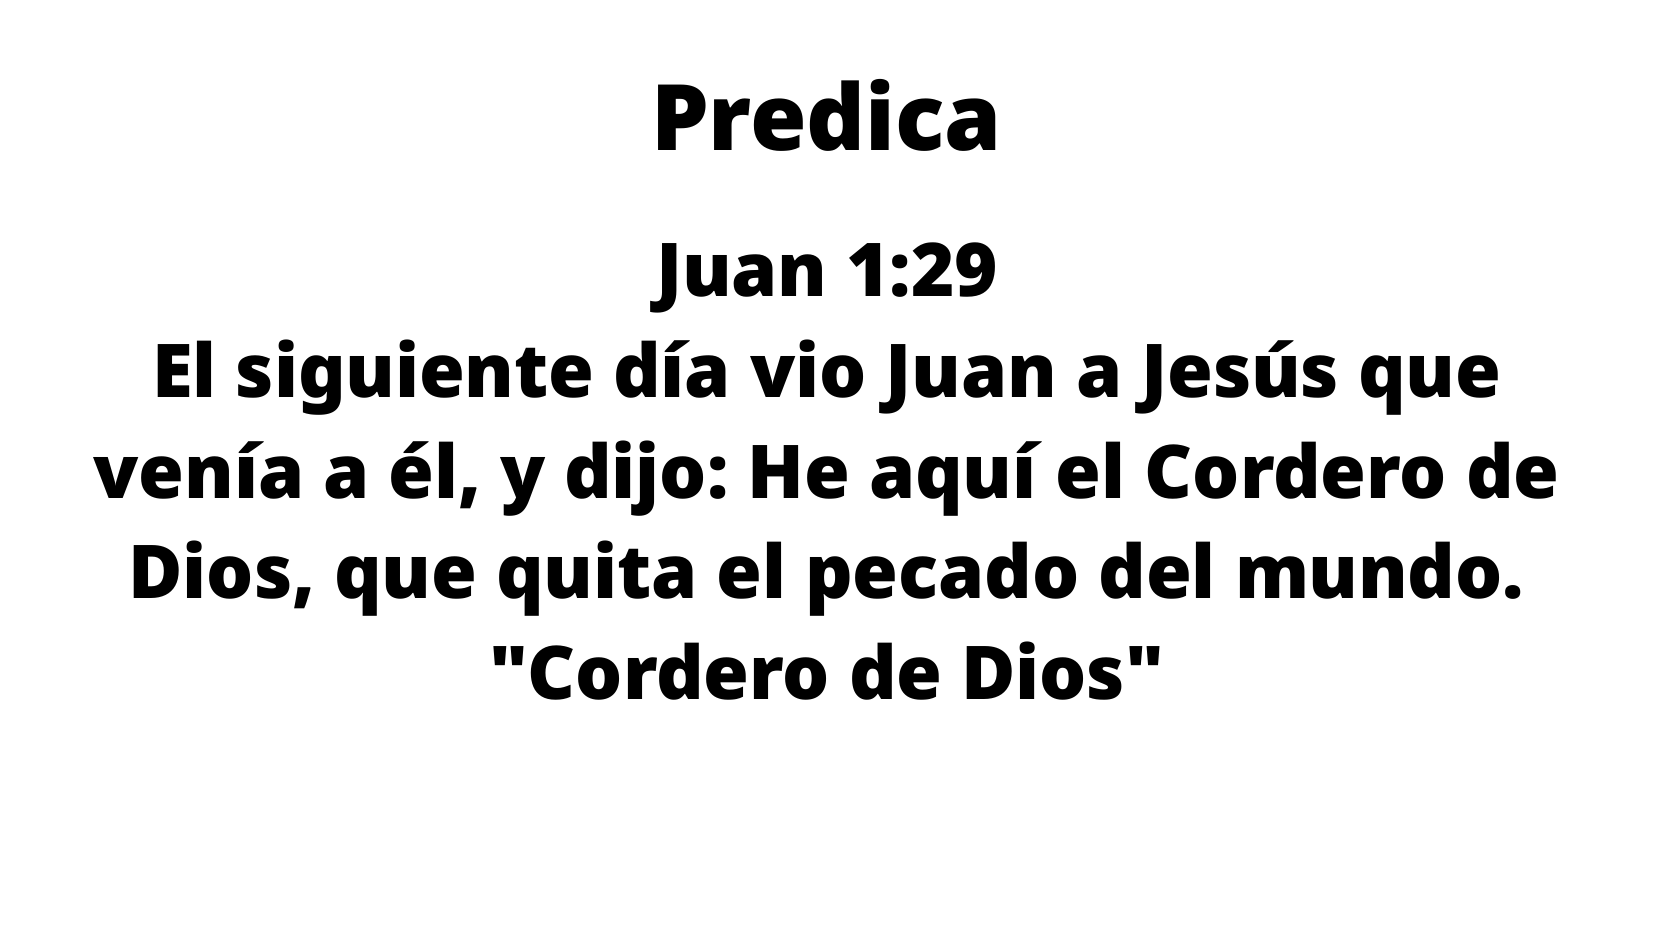

# Predica
Juan 1:29
El siguiente día vio Juan a Jesús que venía a él, y dijo: He aquí el Cordero de Dios, que quita el pecado del mundo.
"Cordero de Dios"